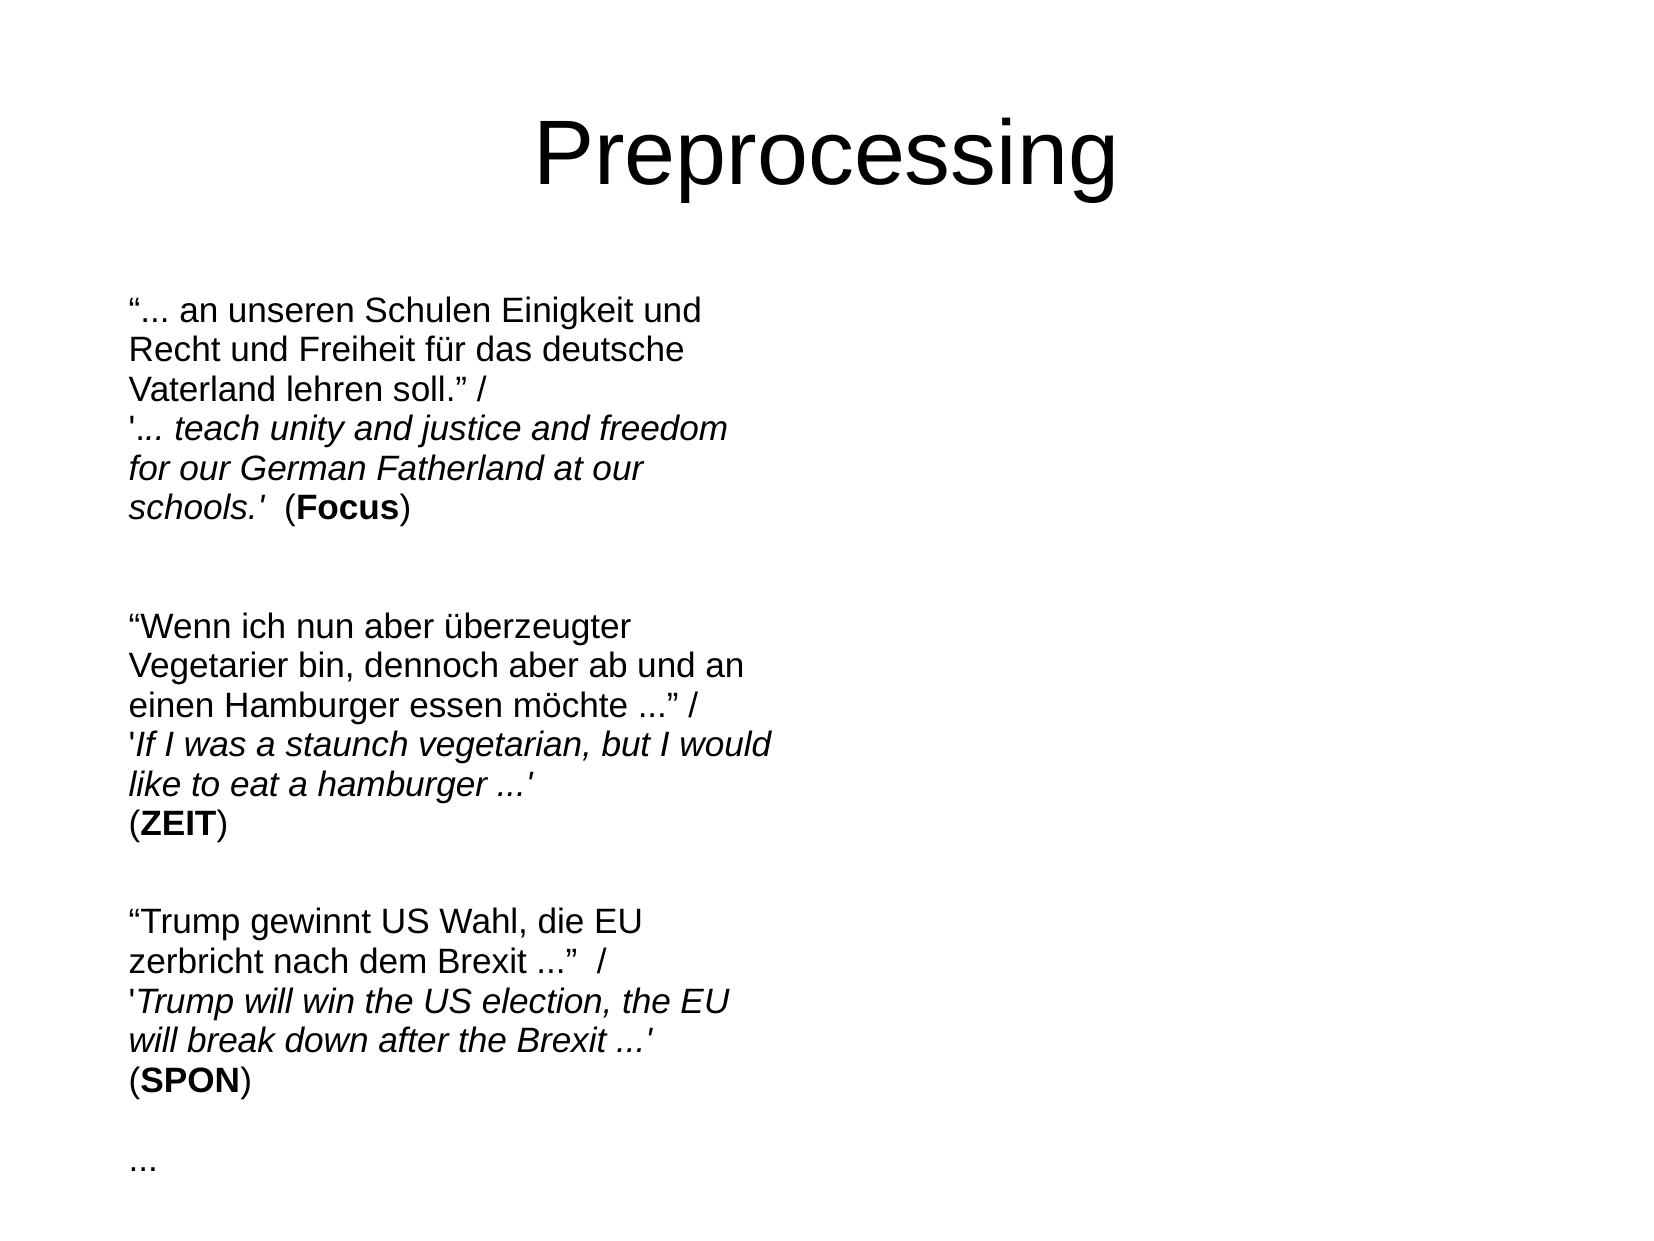

# Preprocessing
“... an unseren Schulen Einigkeit und Recht und Freiheit für das deutsche Vaterland lehren soll.” /
'... teach unity and justice and freedom for our German Fatherland at our schools.' (Focus)
“Wenn ich nun aber überzeugter Vegetarier bin, dennoch aber ab und an einen Hamburger essen möchte ...” /
'If I was a staunch vegetarian, but I would like to eat a hamburger ...'
(ZEIT)
“Trump gewinnt US Wahl, die EU zerbricht nach dem Brexit ...” /
'Trump will win the US election, the EU will break down after the Brexit ...'
(SPON)
...